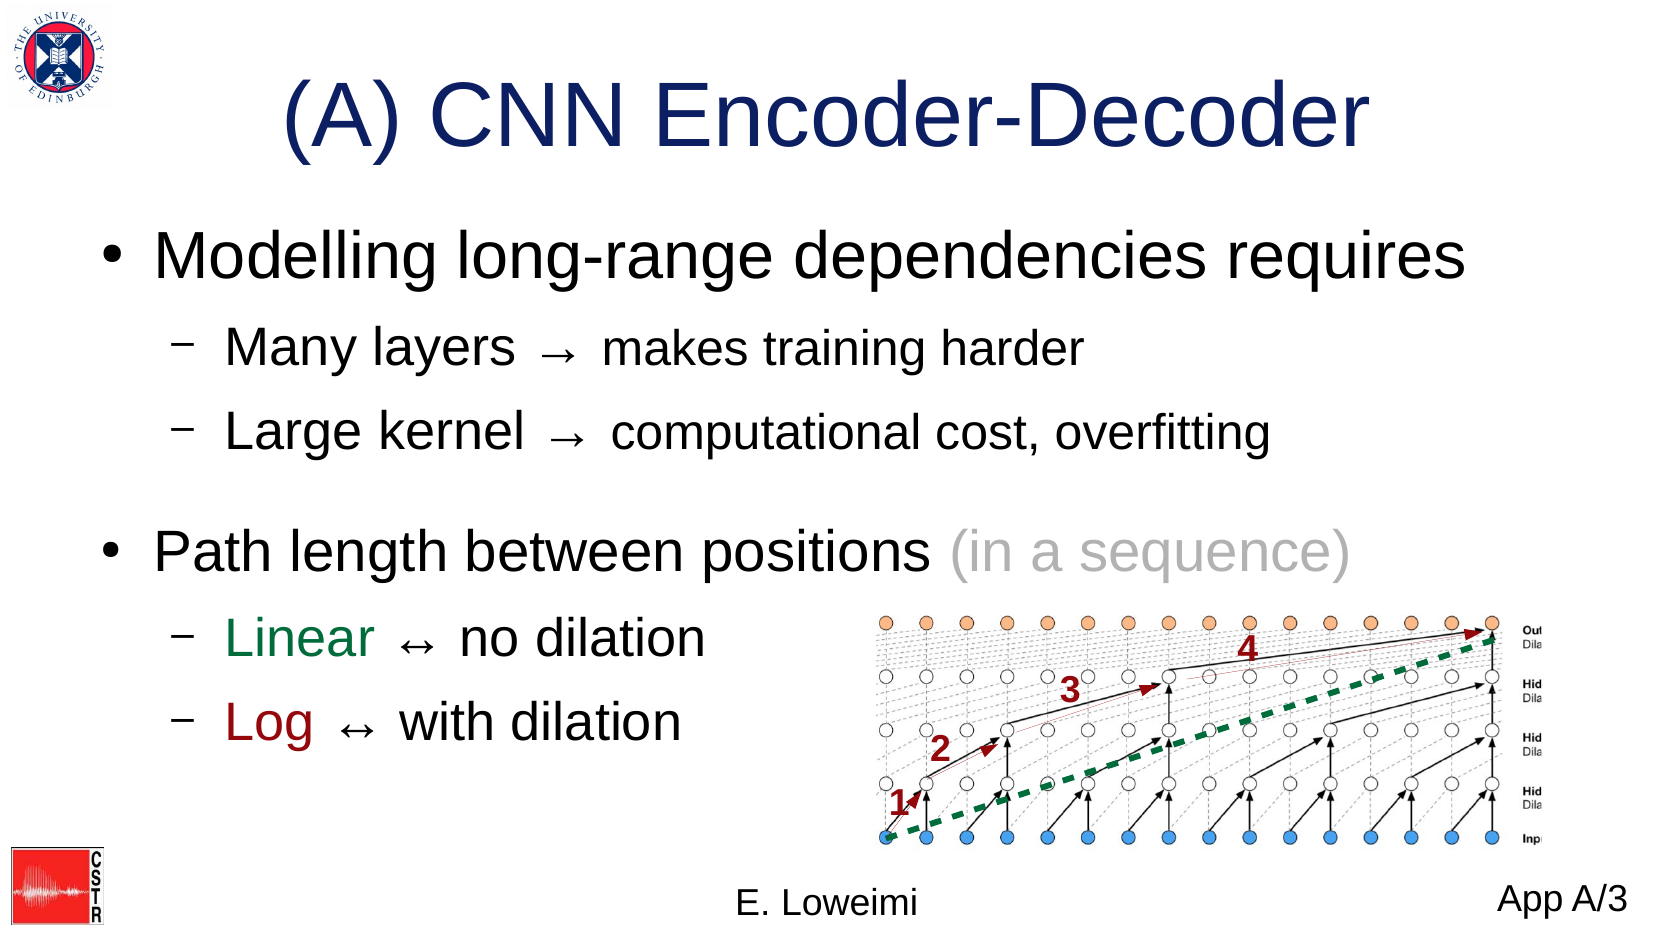

# (A) CNN Encoder-Decoder
Modelling long-range dependencies requires
Many layers → makes training harder
Large kernel → computational cost, overfitting
Path length between positions (in a sequence)
Linear ↔ no dilation
Log ↔ with dilation
4
3
2
1
App A/3
E. Loweimi